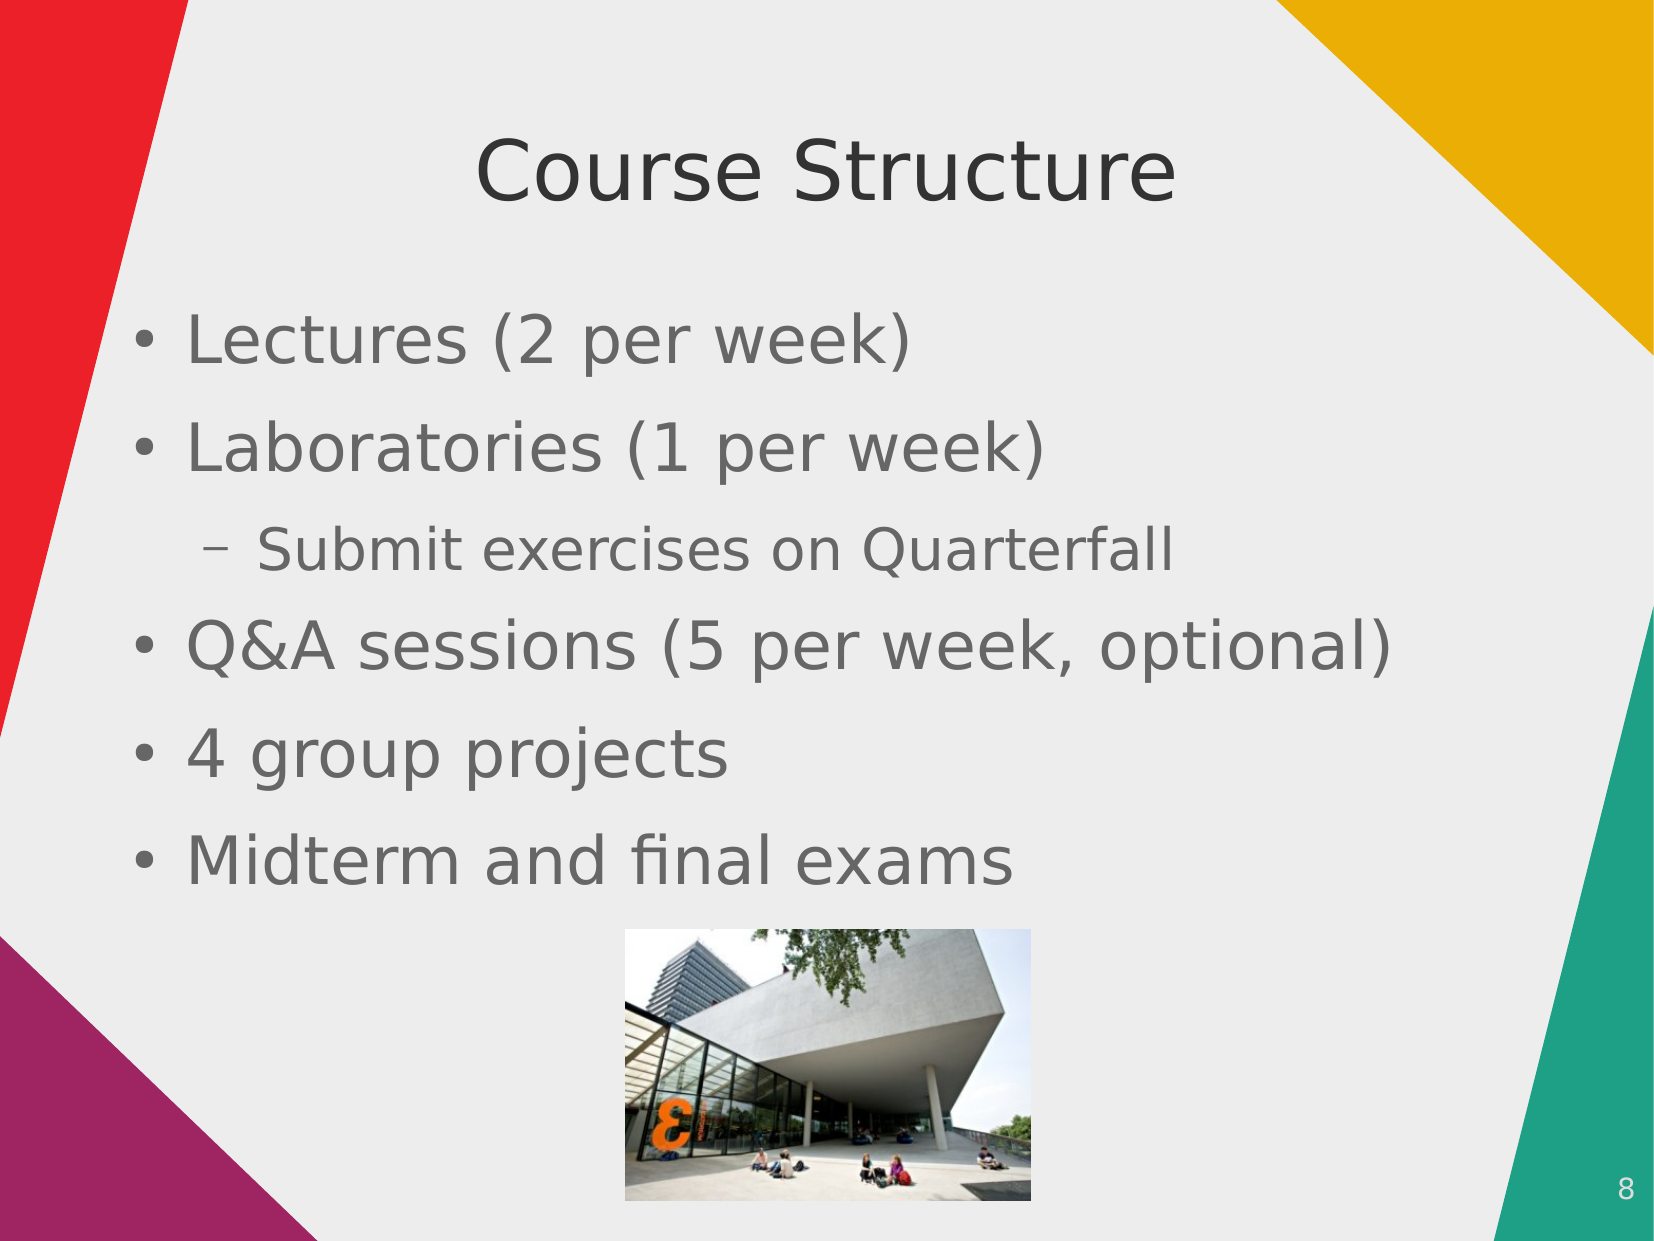

# Course Structure
Lectures (2 per week)
Laboratories (1 per week)
Submit exercises on Quarterfall
Q&A sessions (5 per week, optional)
4 group projects
Midterm and final exams
8